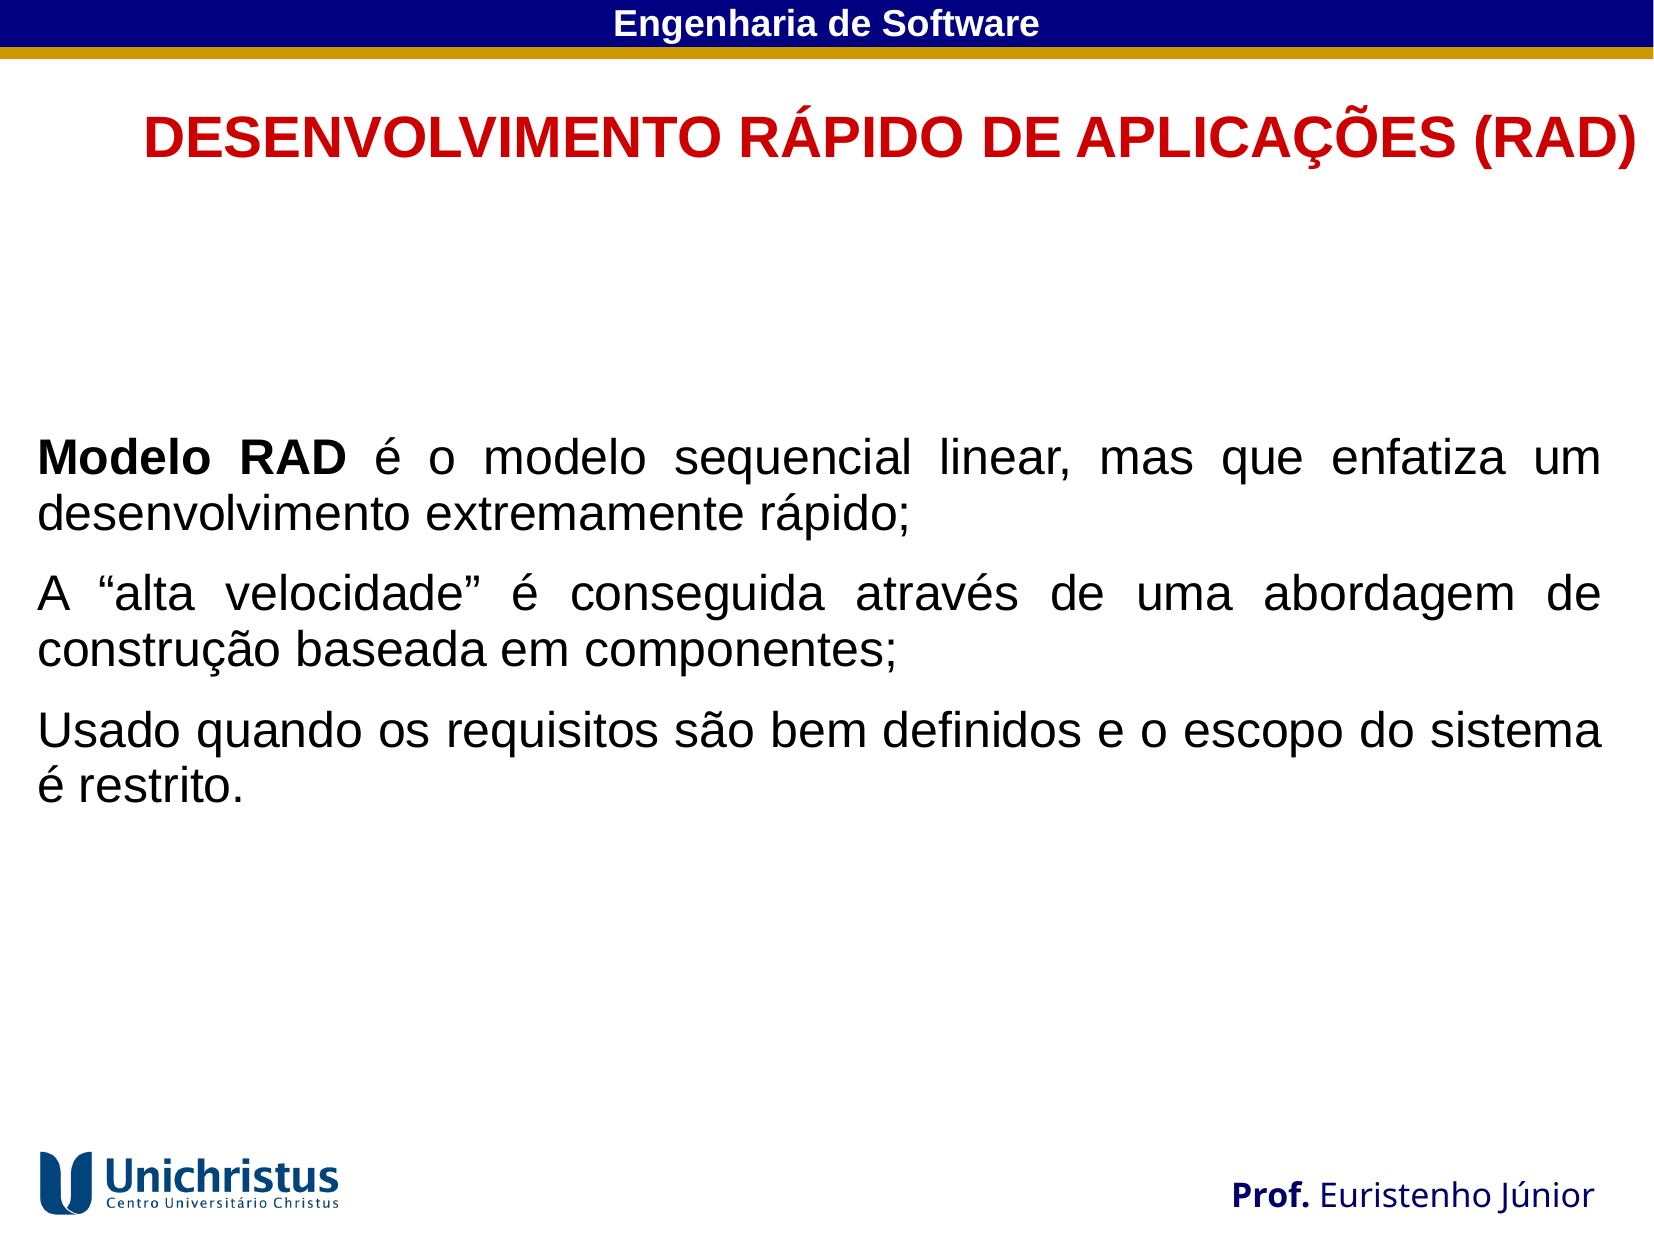

Engenharia de Software
DESENVOLVIMENTO RÁPIDO DE APLICAÇÕES (RAD)
Modelo RAD é o modelo sequencial linear, mas que enfatiza um desenvolvimento extremamente rápido;
A “alta velocidade” é conseguida através de uma abordagem de construção baseada em componentes;
Usado quando os requisitos são bem definidos e o escopo do sistema é restrito.
Prof. Euristenho Júnior